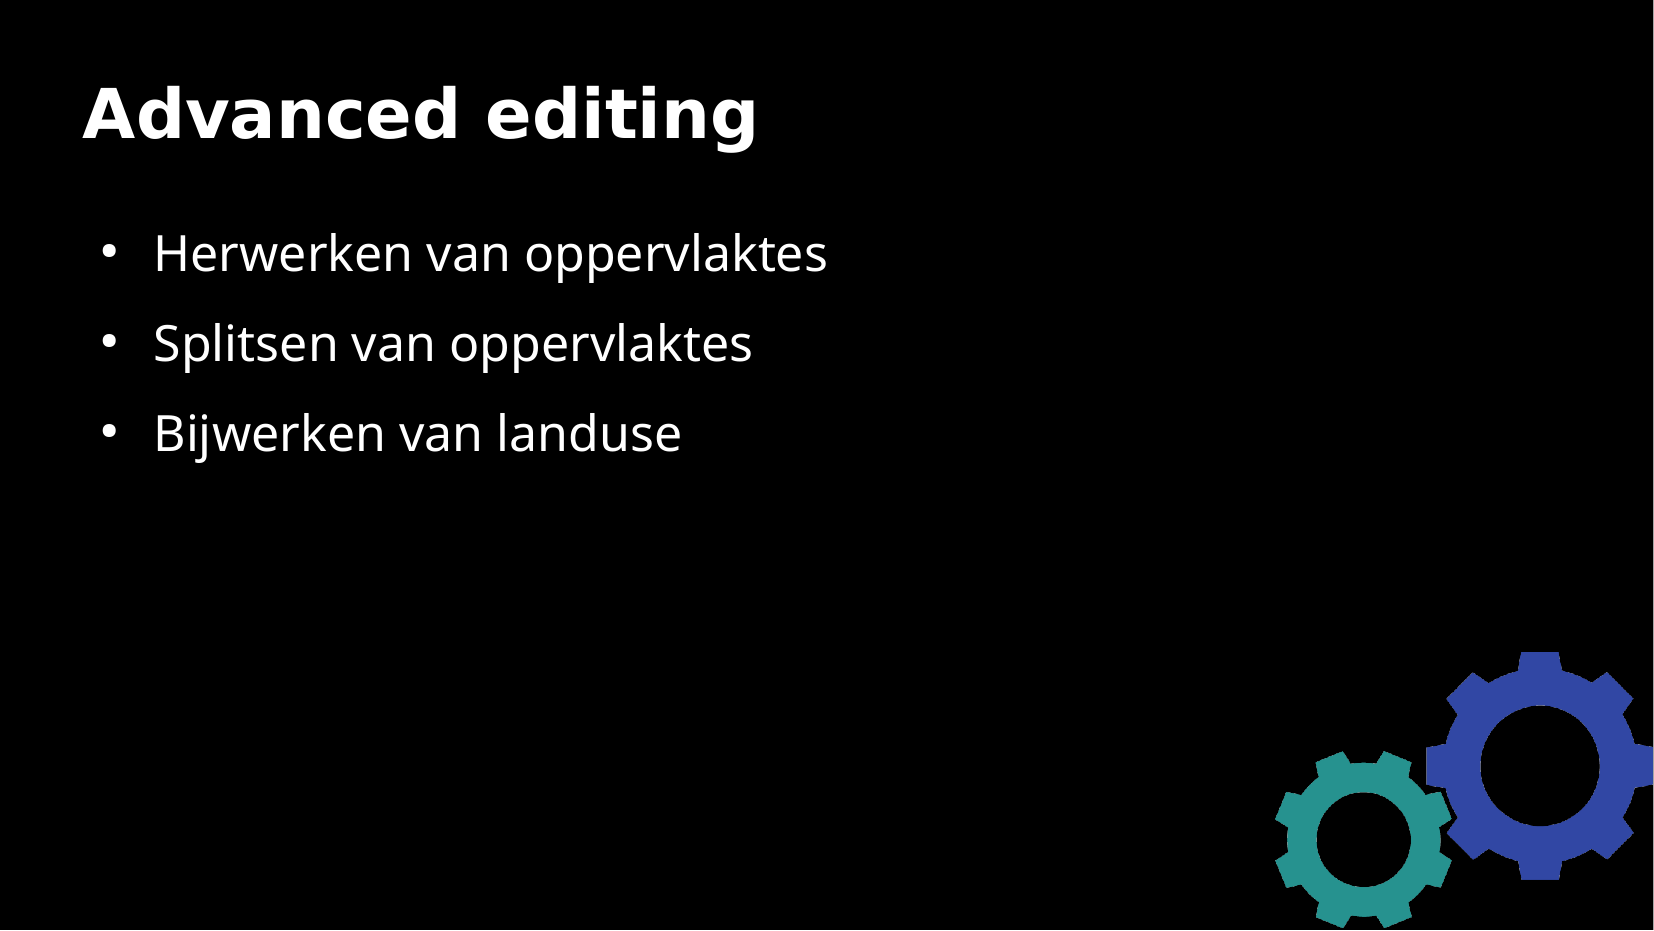

# Advanced editing
Herwerken van oppervlaktes
Splitsen van oppervlaktes
Bijwerken van landuse